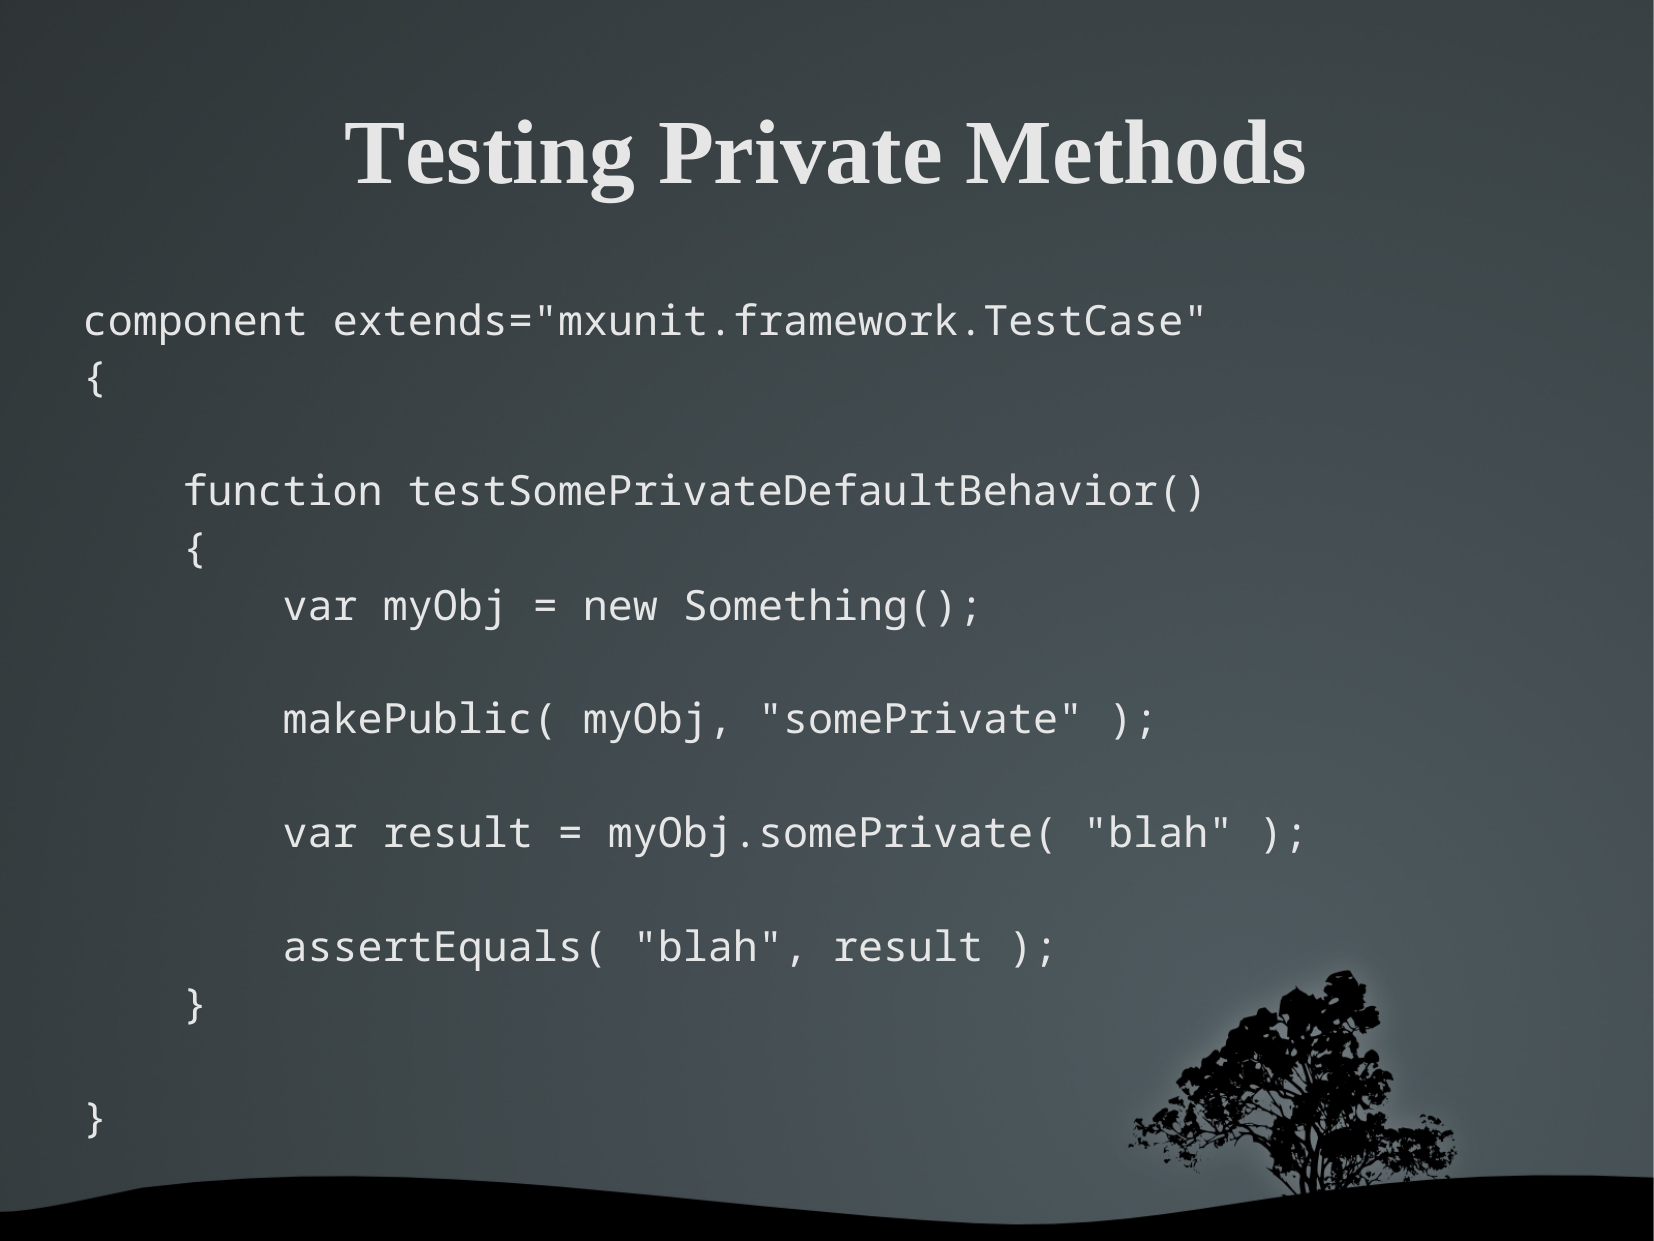

# Testing Private Methods
component extends="mxunit.framework.TestCase"
{
 function testSomePrivateDefaultBehavior()
 {
 var myObj = new Something();
 makePublic( myObj, "somePrivate" );
 var result = myObj.somePrivate( "blah" );
 assertEquals( "blah", result );
 }
}